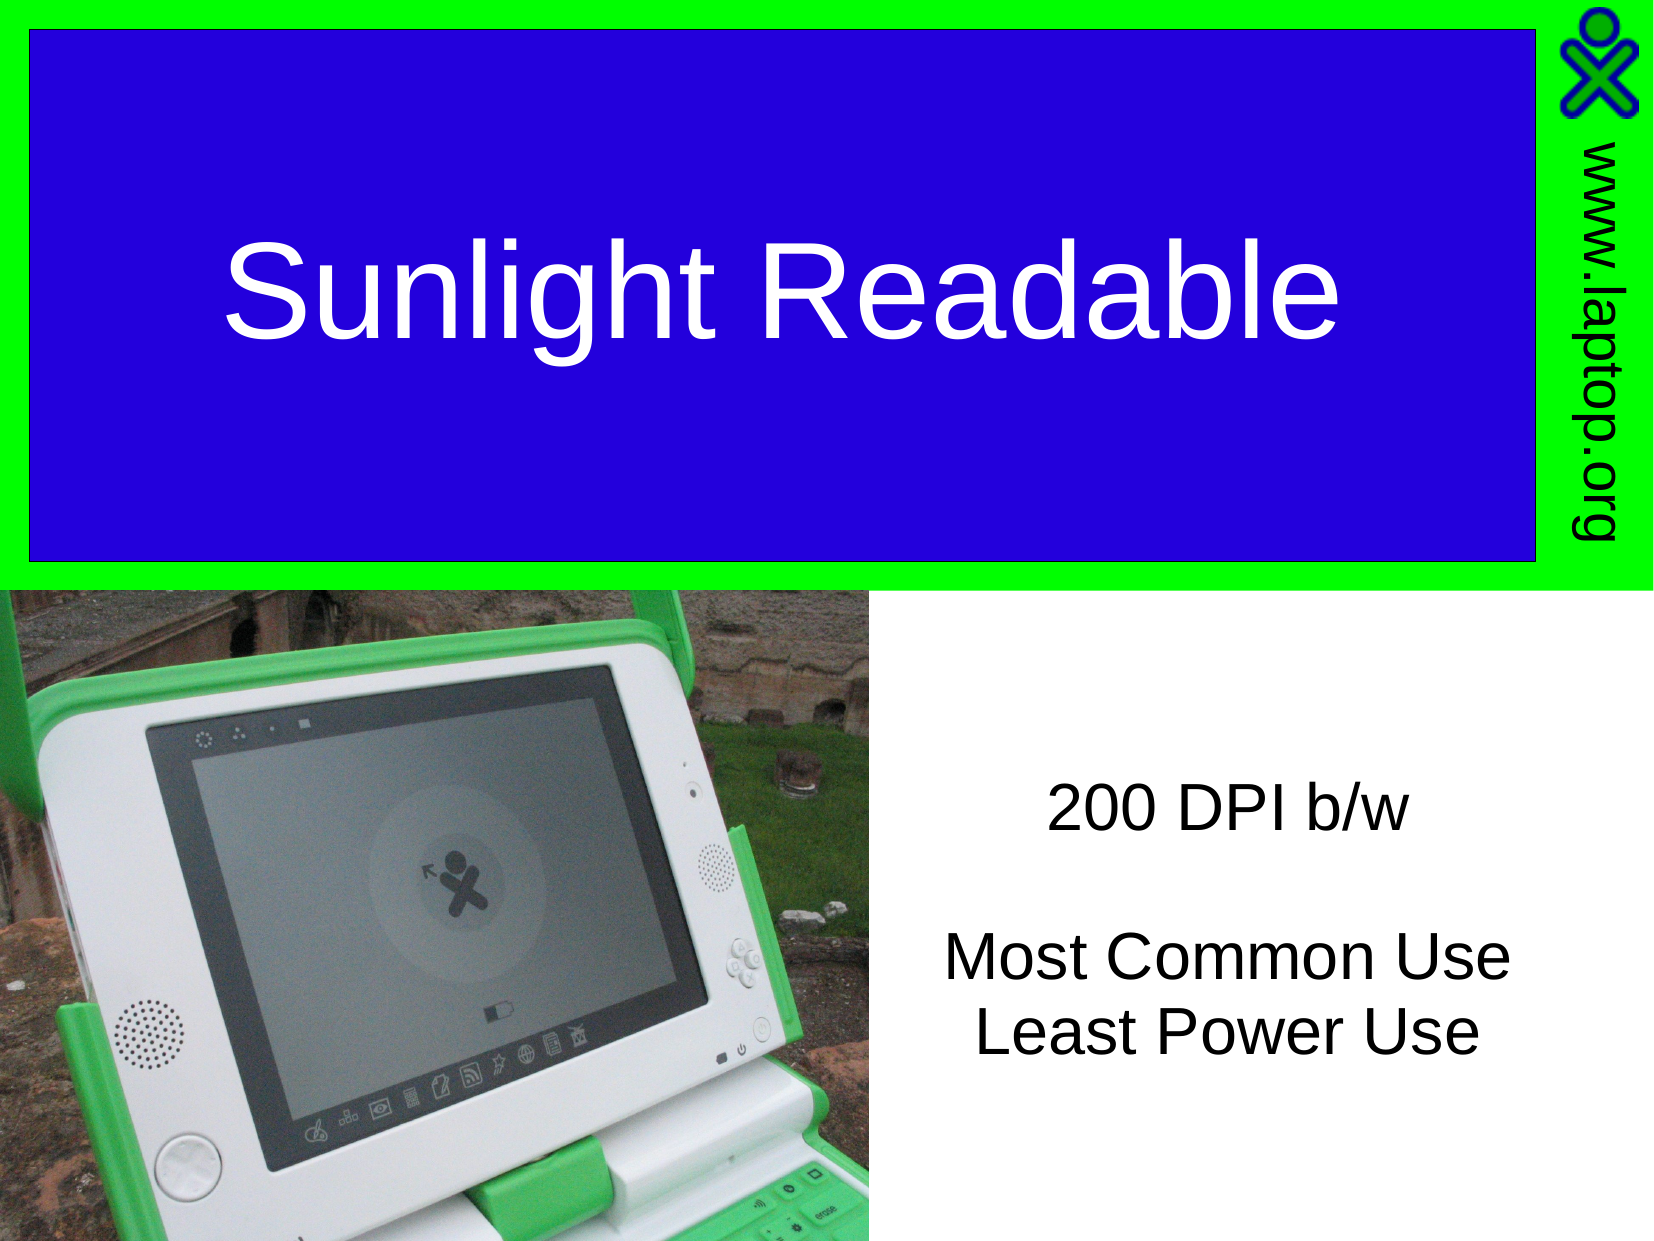

# Sunlight Readable
200 DPI b/w
Most Common Use
Least Power Use